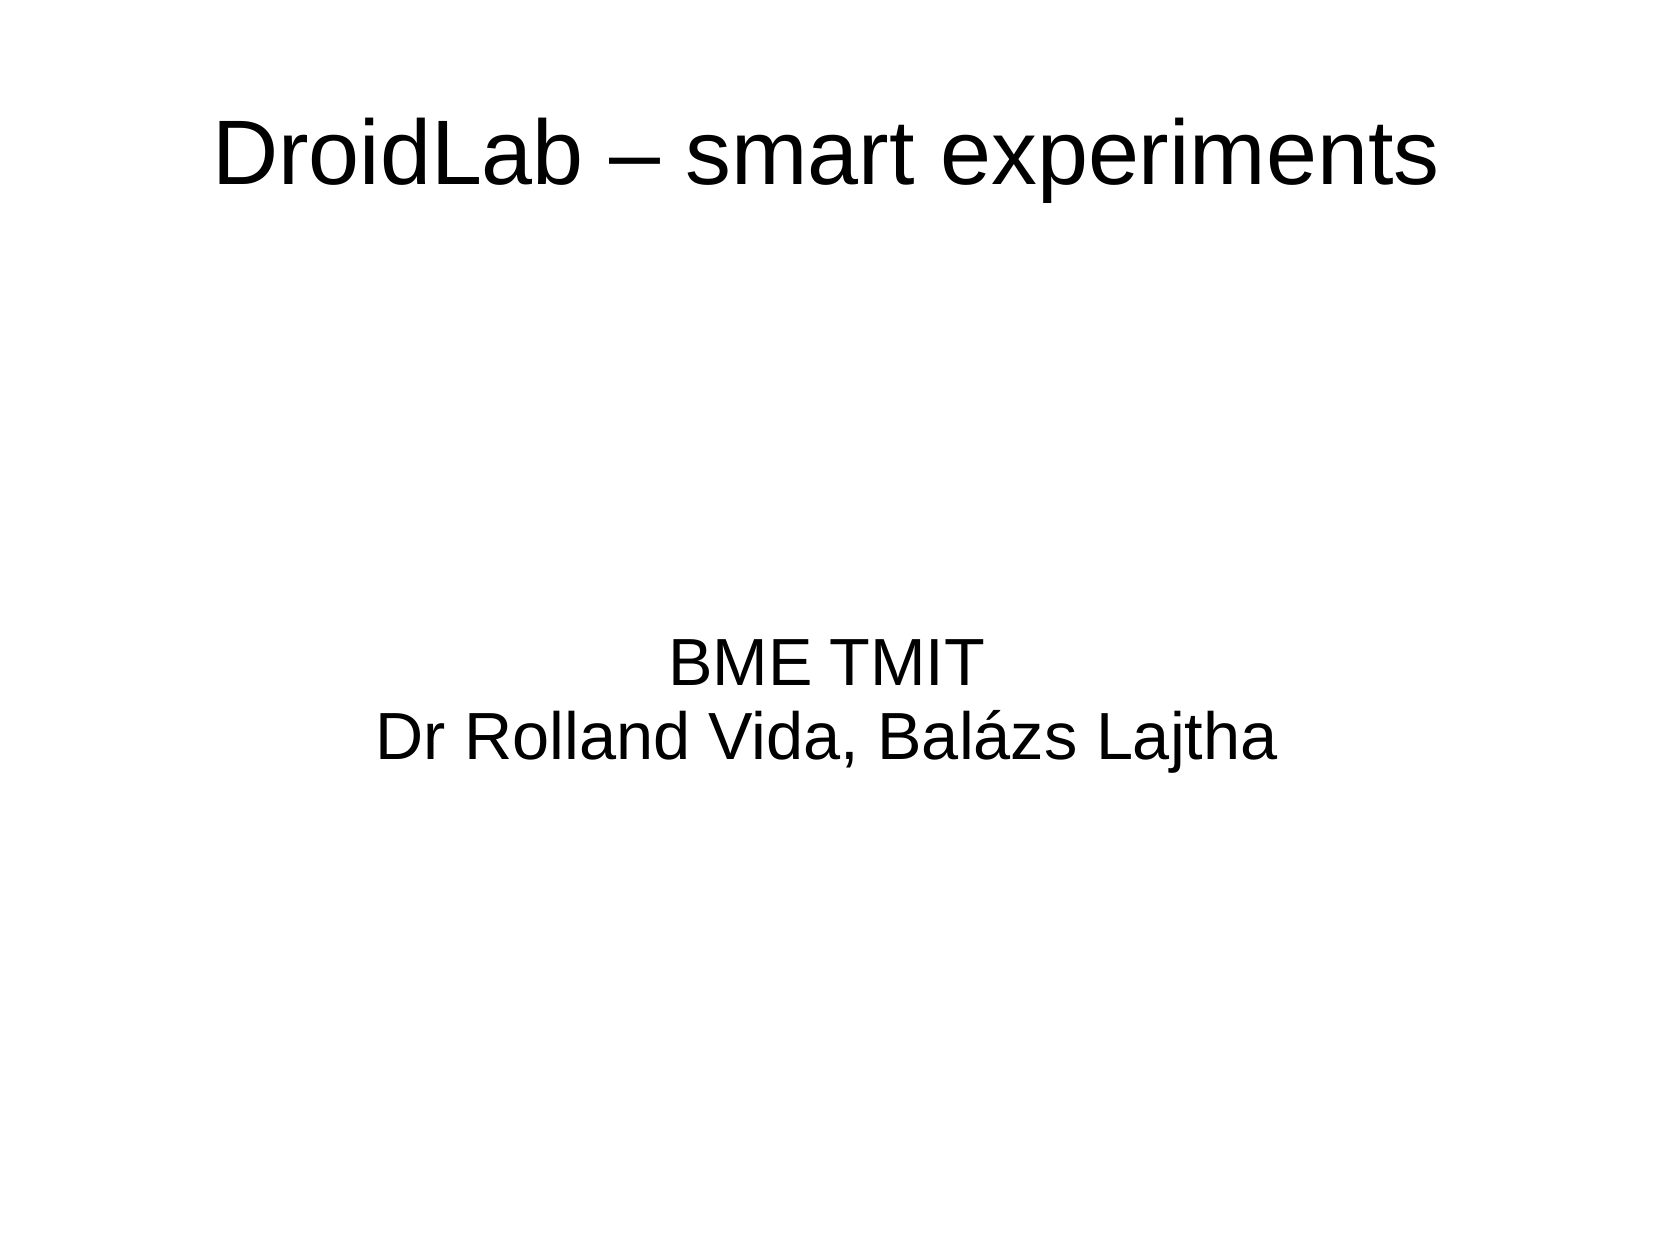

# DroidLab – smart experiments
BME TMIT
Dr Rolland Vida, Balázs Lajtha